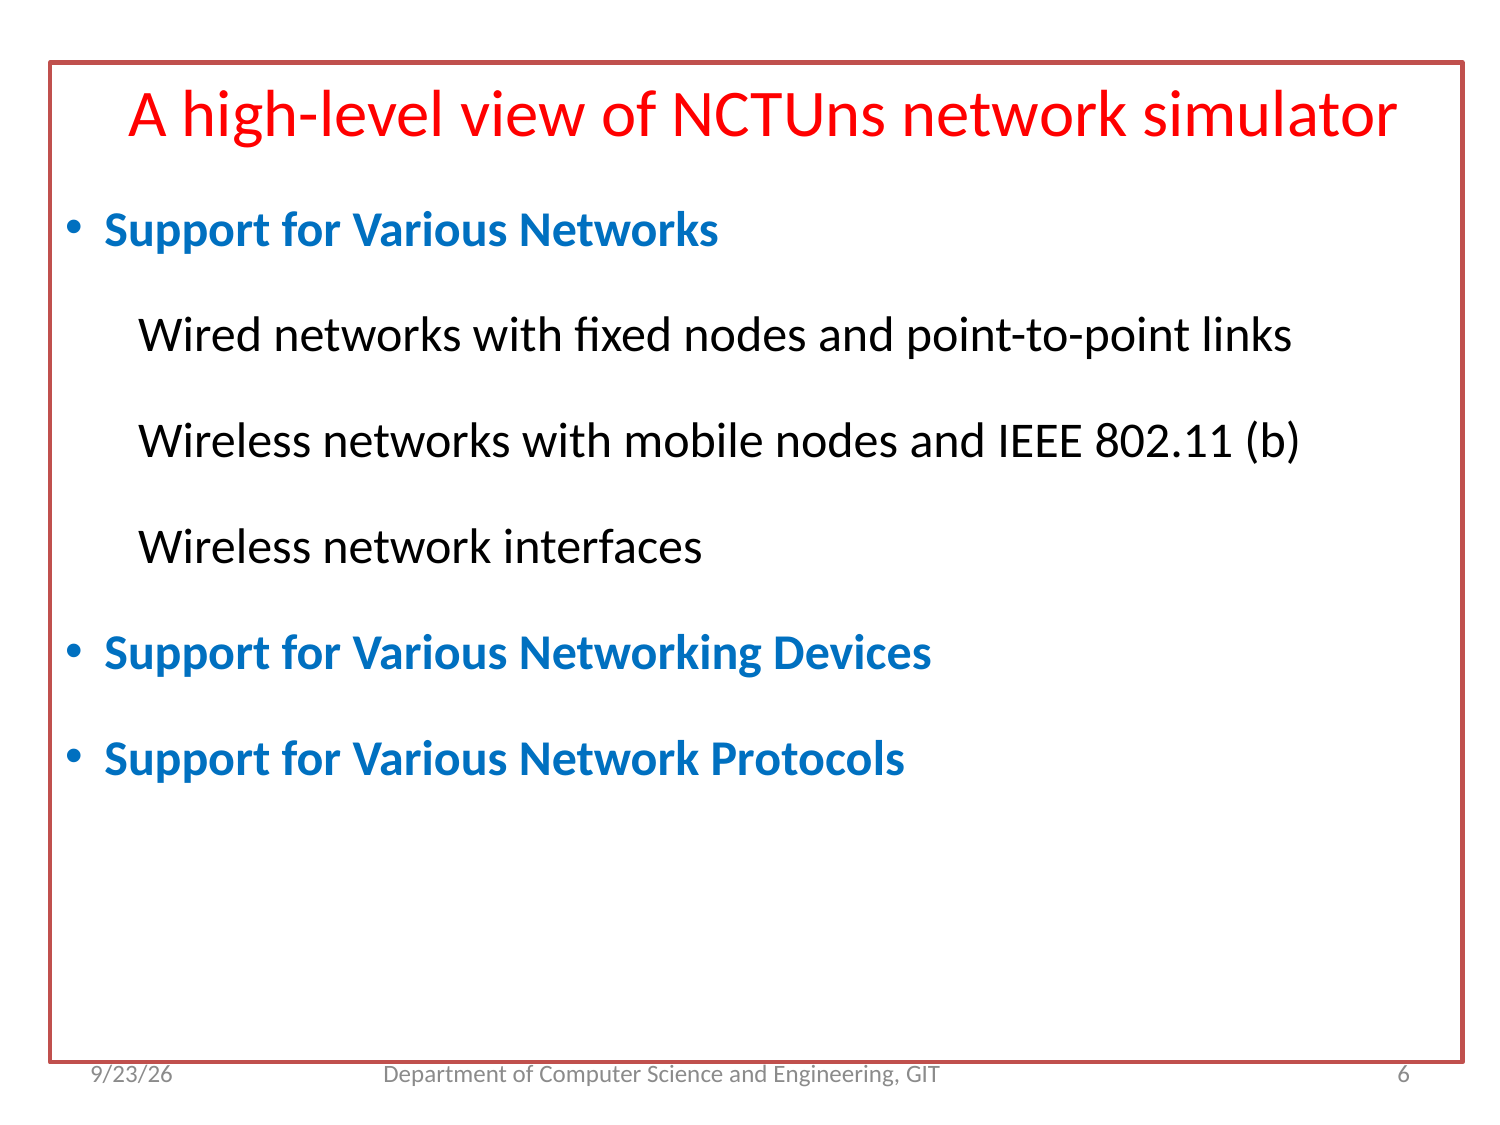

# A high-level view of NCTUns network simulator
 Support for Various Networks
Wired networks with fixed nodes and point-to-point links
Wireless networks with mobile nodes and IEEE 802.11 (b)
Wireless network interfaces
 Support for Various Networking Devices
 Support for Various Network Protocols
Department of Computer Science and Engineering, GIT